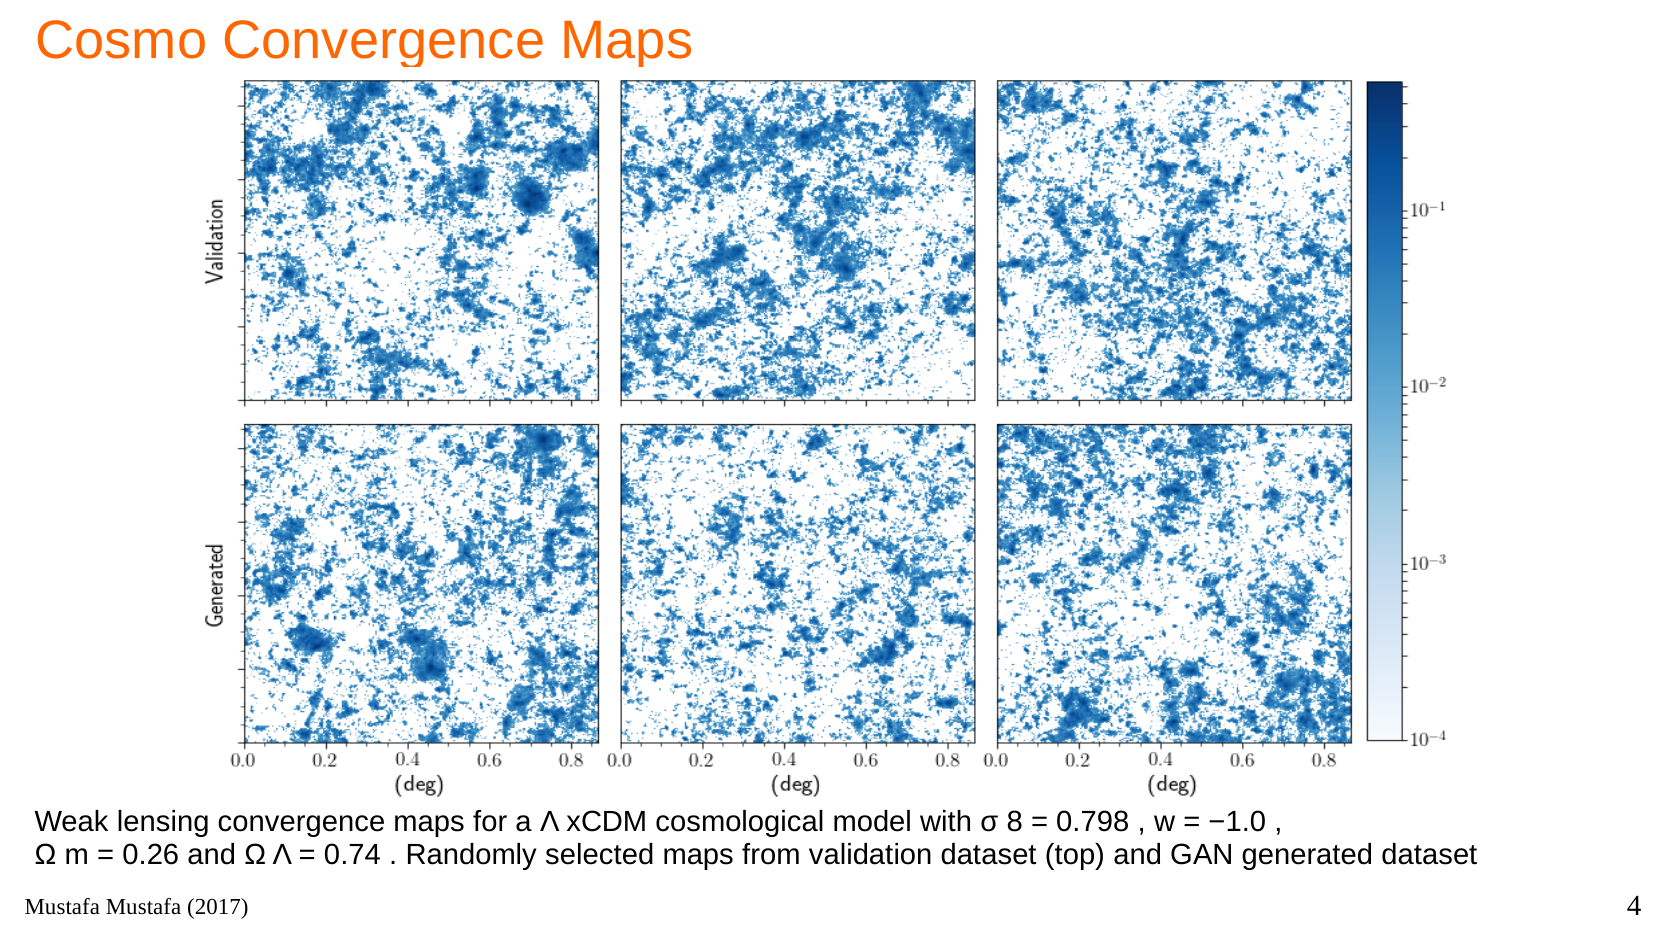

# Cosmo Convergence Maps
Weak lensing convergence maps for a Λ xCDM cosmological model with σ 8 = 0.798 , w = −1.0 ,
Ω m = 0.26 and Ω Λ = 0.74 . Randomly selected maps from validation dataset (top) and GAN generated dataset
4
Mustafa Mustafa (2017)